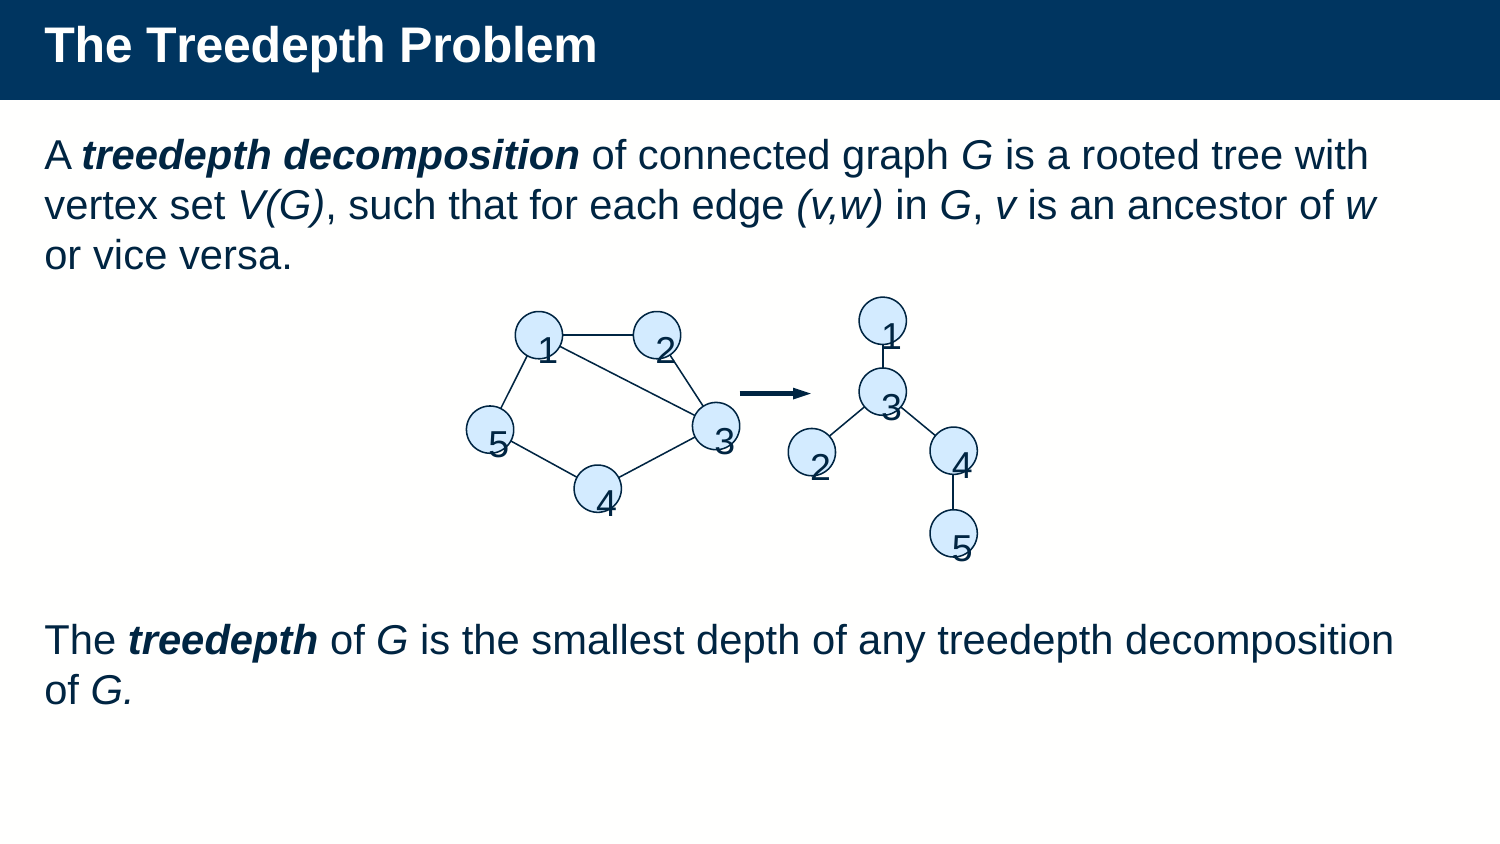

# The Treedepth Problem
A treedepth decomposition of connected graph G is a rooted tree with vertex set V(G), such that for each edge (v,w) in G, v is an ancestor of w or vice versa.
1
3
4
2
5
1
2
3
5
4
The treedepth of G is the smallest depth of any treedepth decomposition of G.